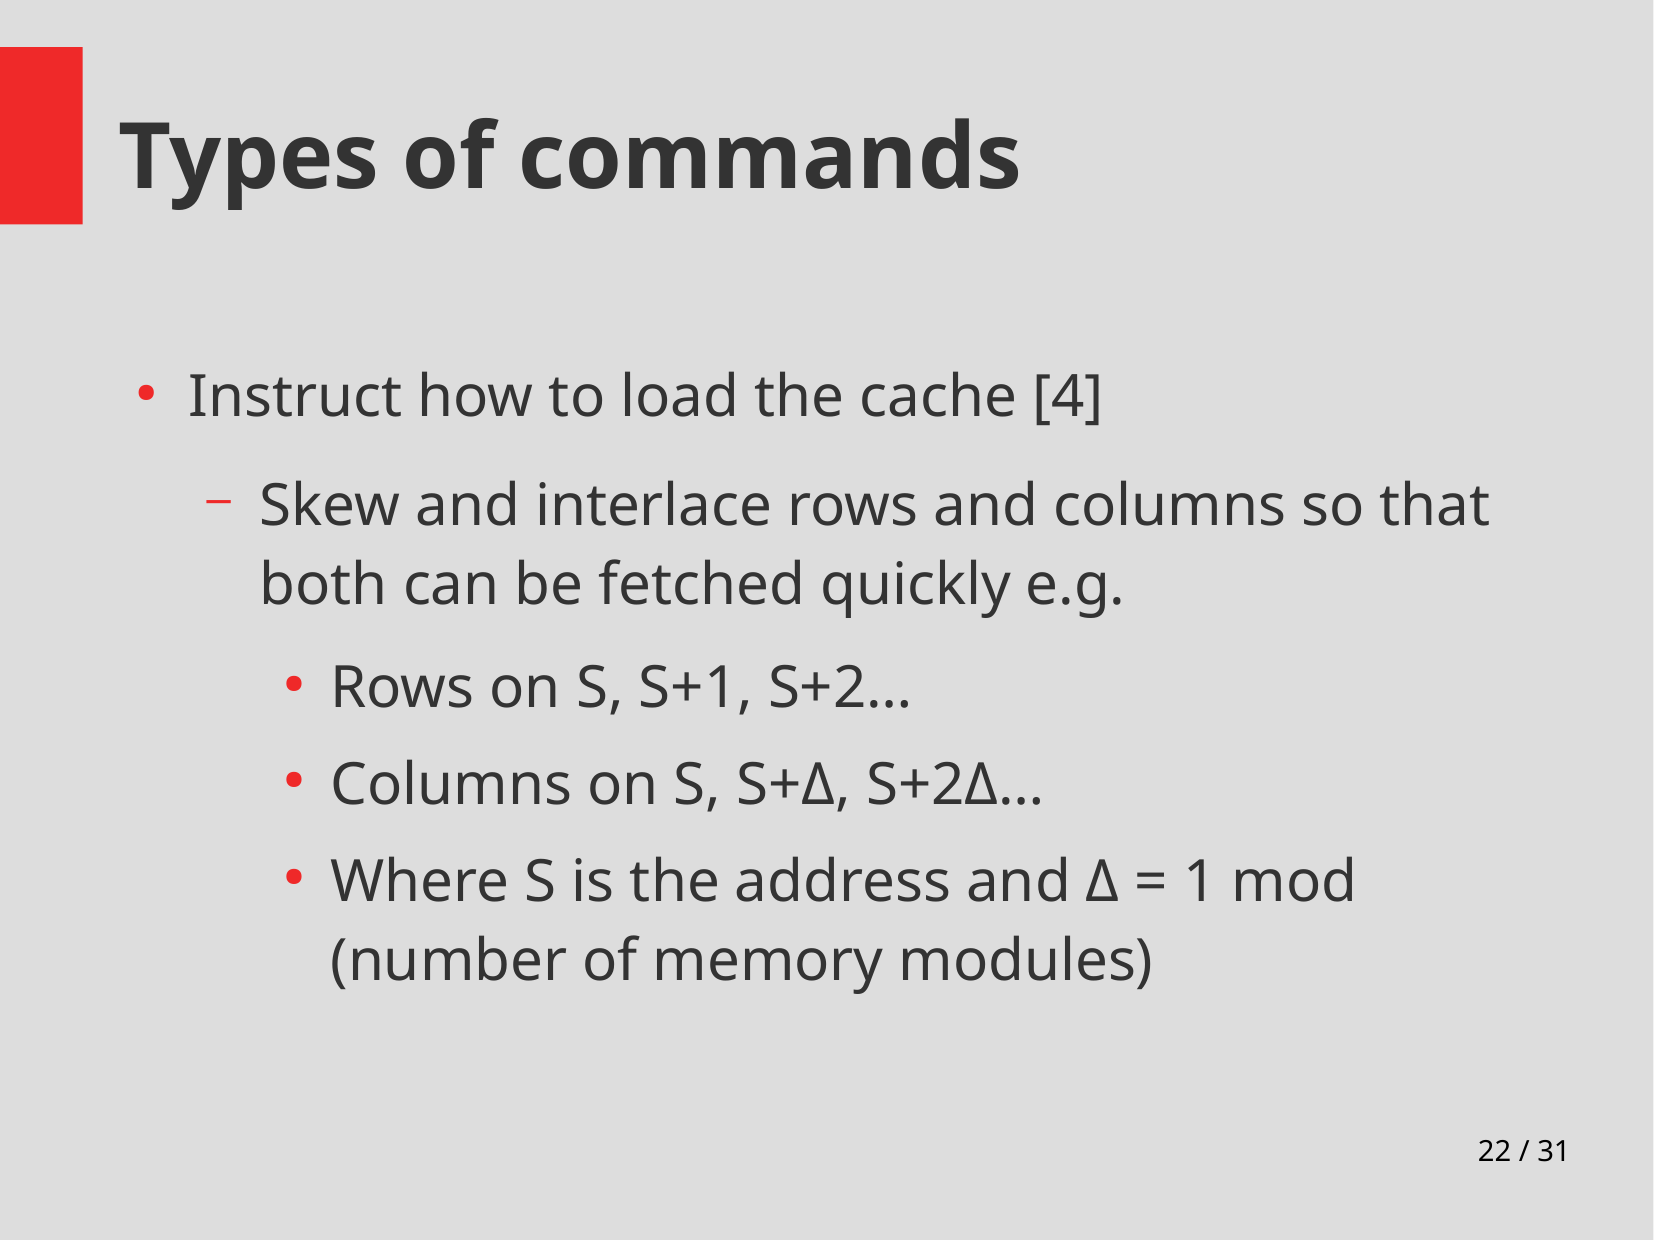

# Types of commands
Instruct how to load the cache [4]
Skew and interlace rows and columns so that both can be fetched quickly e.g.
Rows on S, S+1, S+2…
Columns on S, S+Δ, S+2Δ…
Where S is the address and Δ = 1 mod (number of memory modules)
22